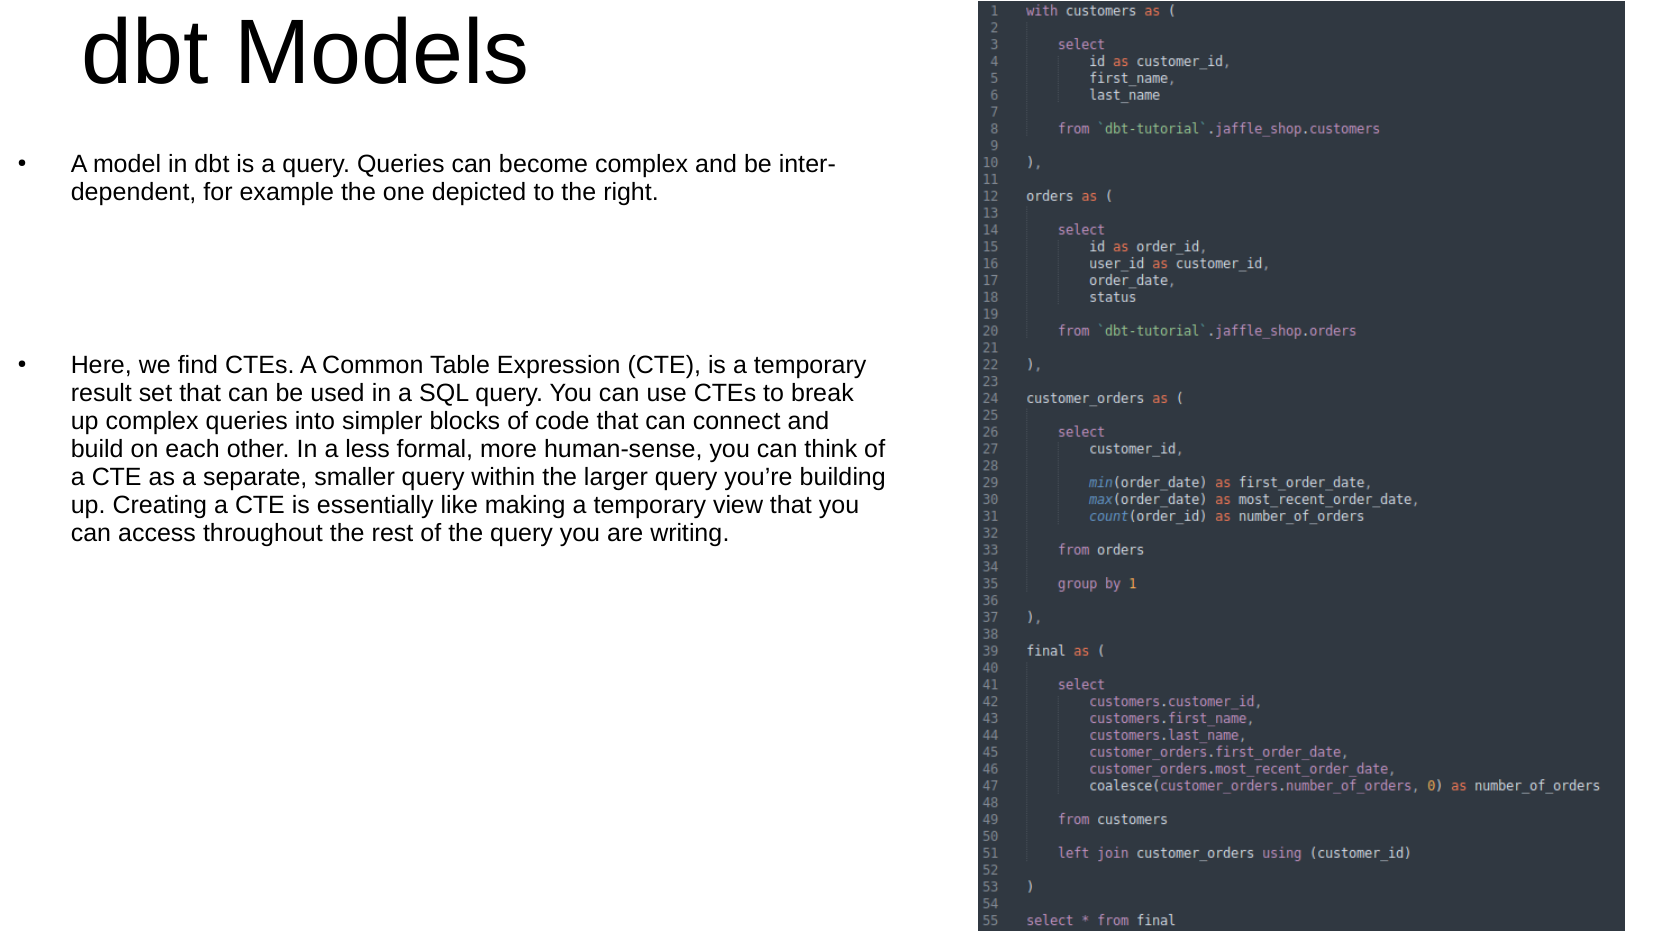

# dbt Models
A model in dbt is a query. Queries can become complex and be inter-dependent, for example the one depicted to the right.
Here, we find CTEs. A Common Table Expression (CTE), is a temporary result set that can be used in a SQL query. You can use CTEs to break up complex queries into simpler blocks of code that can connect and build on each other. In a less formal, more human-sense, you can think of a CTE as a separate, smaller query within the larger query you’re building up. Creating a CTE is essentially like making a temporary view that you can access throughout the rest of the query you are writing.